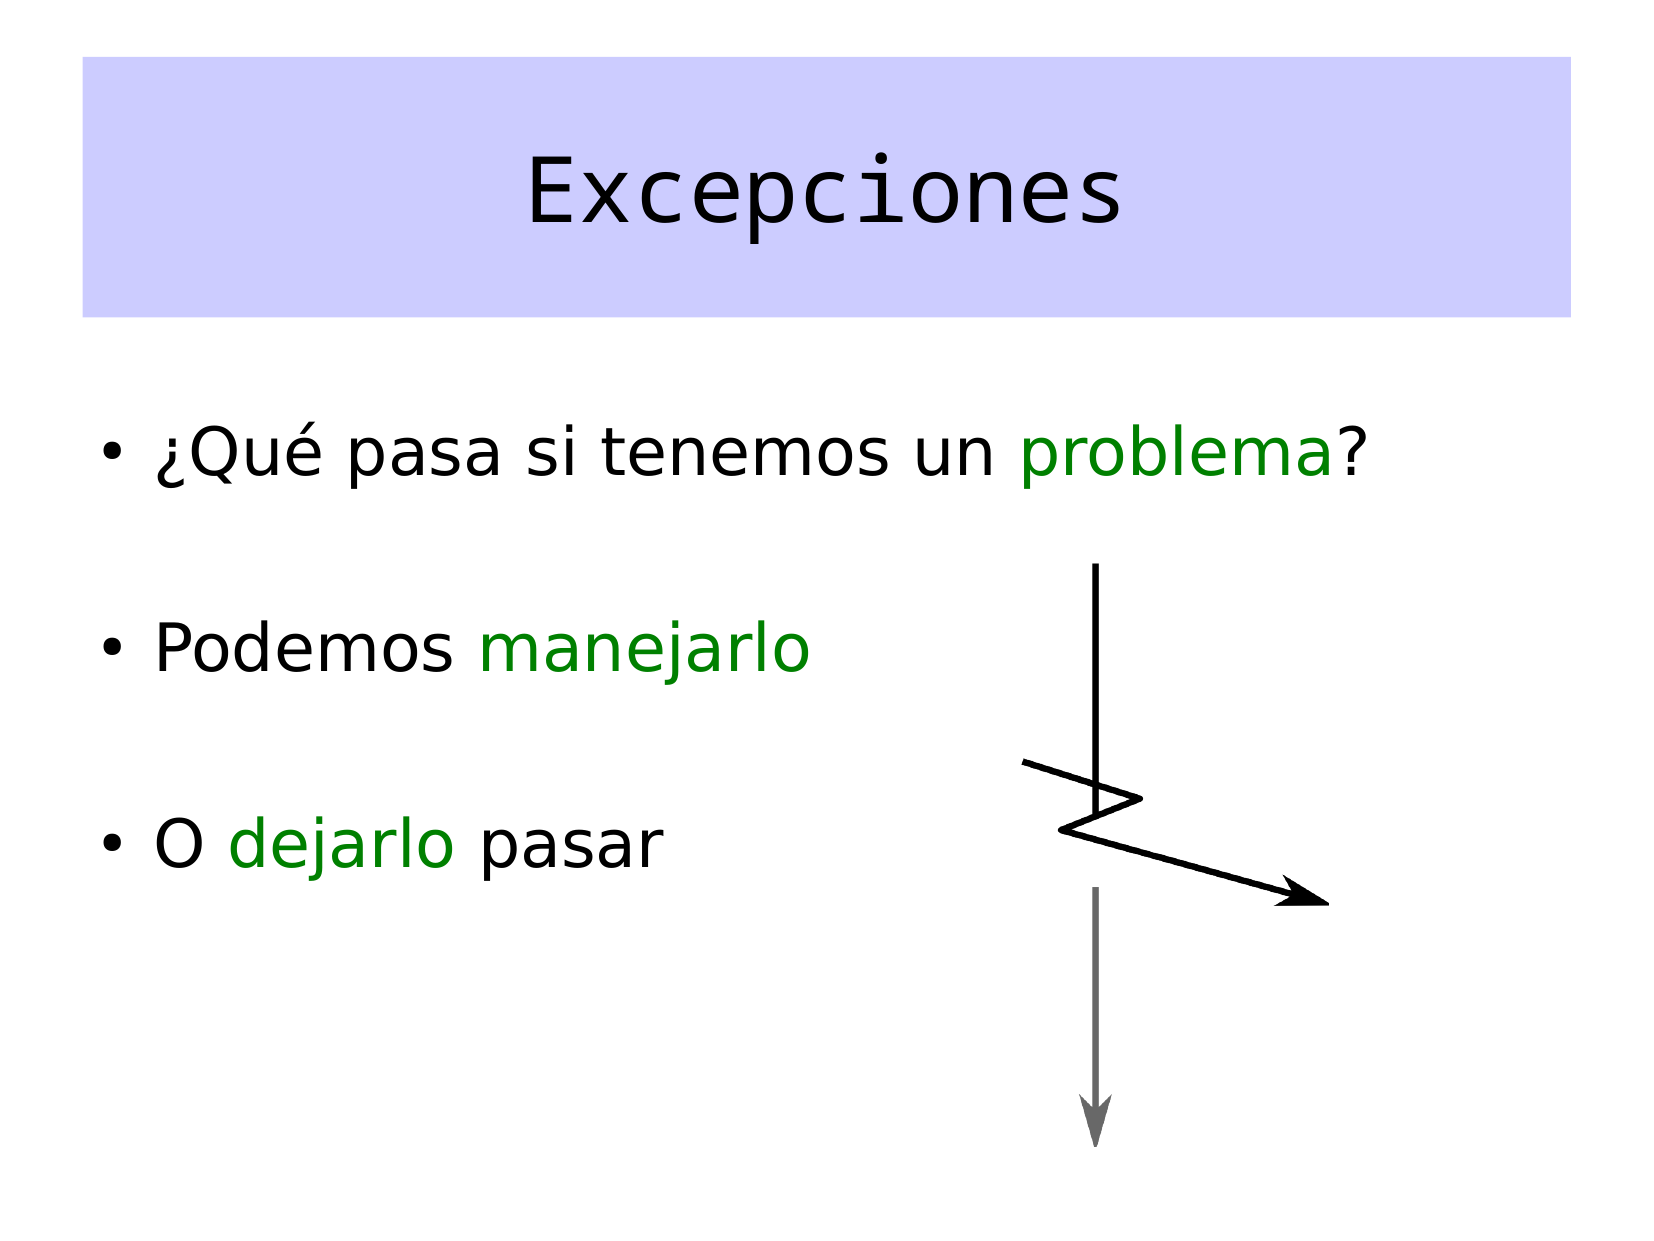

# Excepciones
¿Qué pasa si tenemos un problema?
Podemos manejarlo
O dejarlo pasar